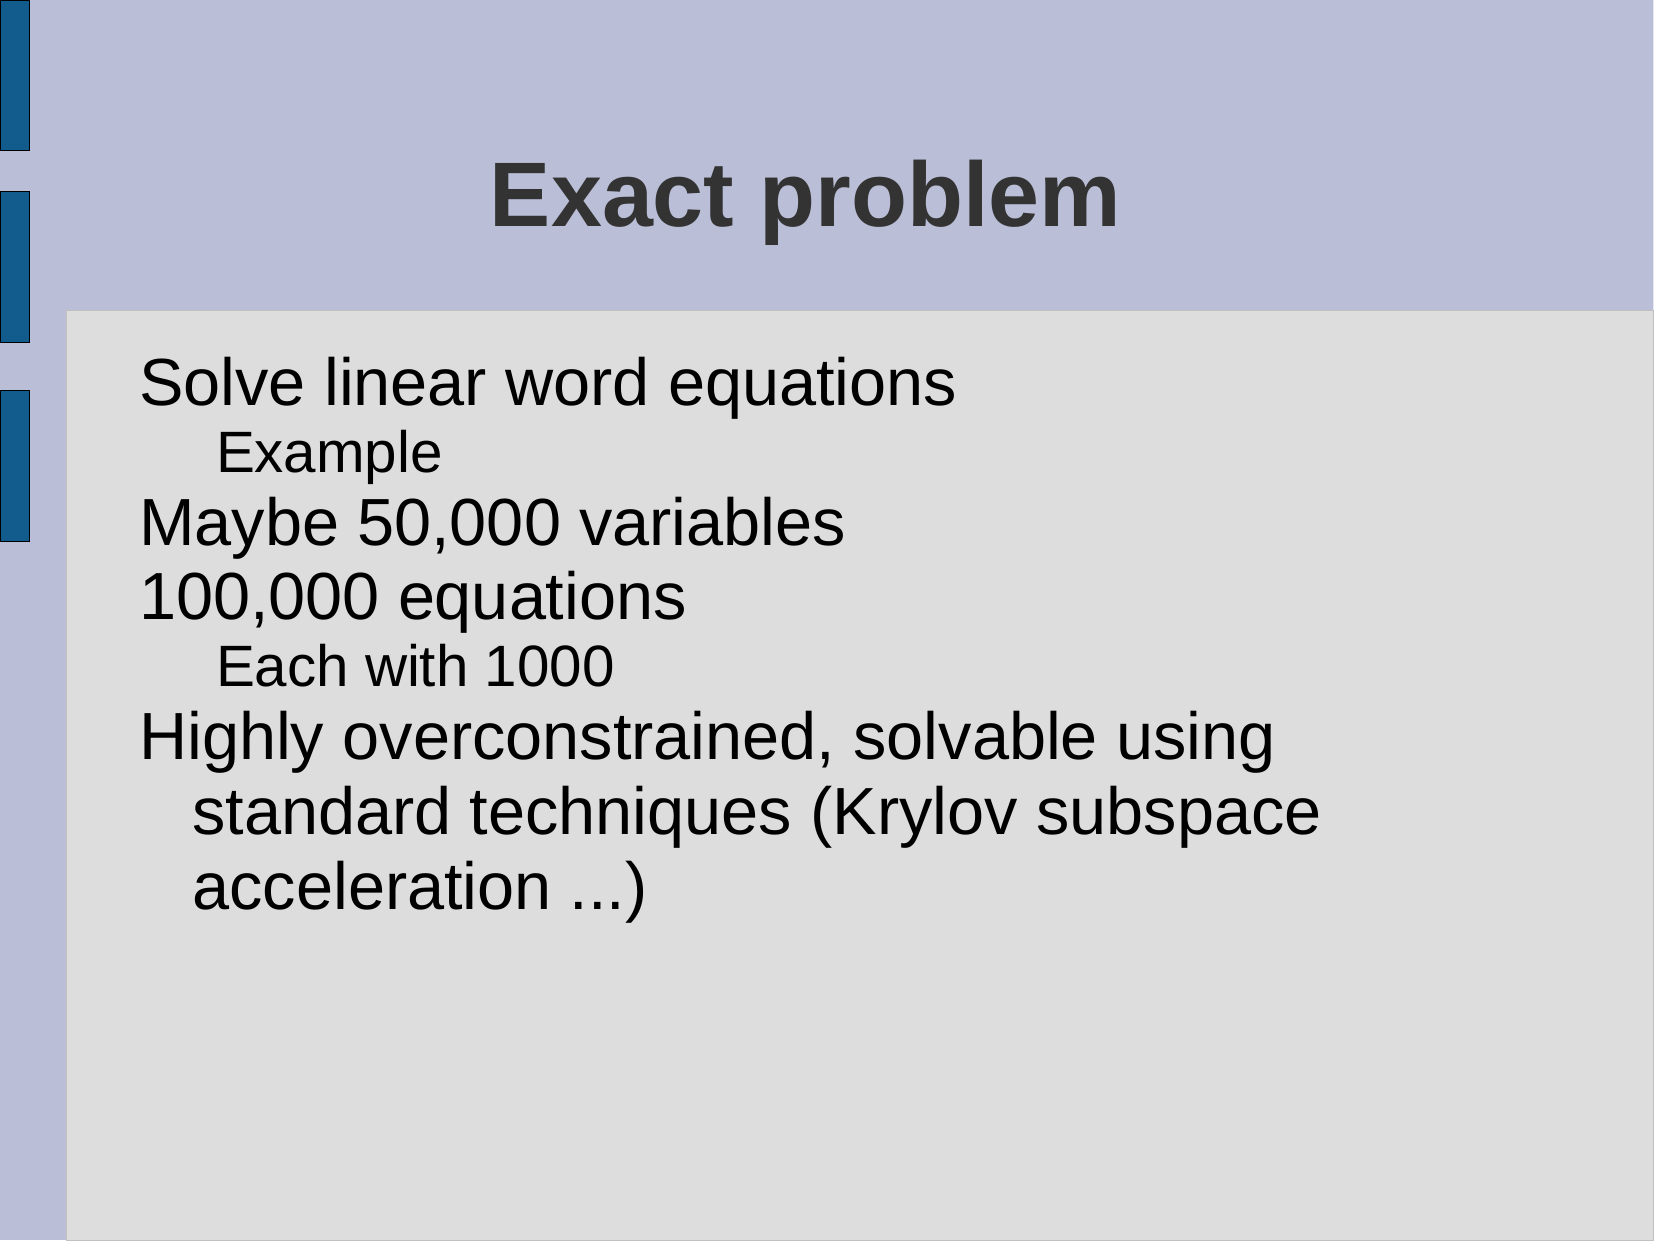

# Exact problem
Solve linear word equations
Example
Maybe 50,000 variables
100,000 equations
Each with 1000
Highly overconstrained, solvable using standard techniques (Krylov subspace acceleration ...)